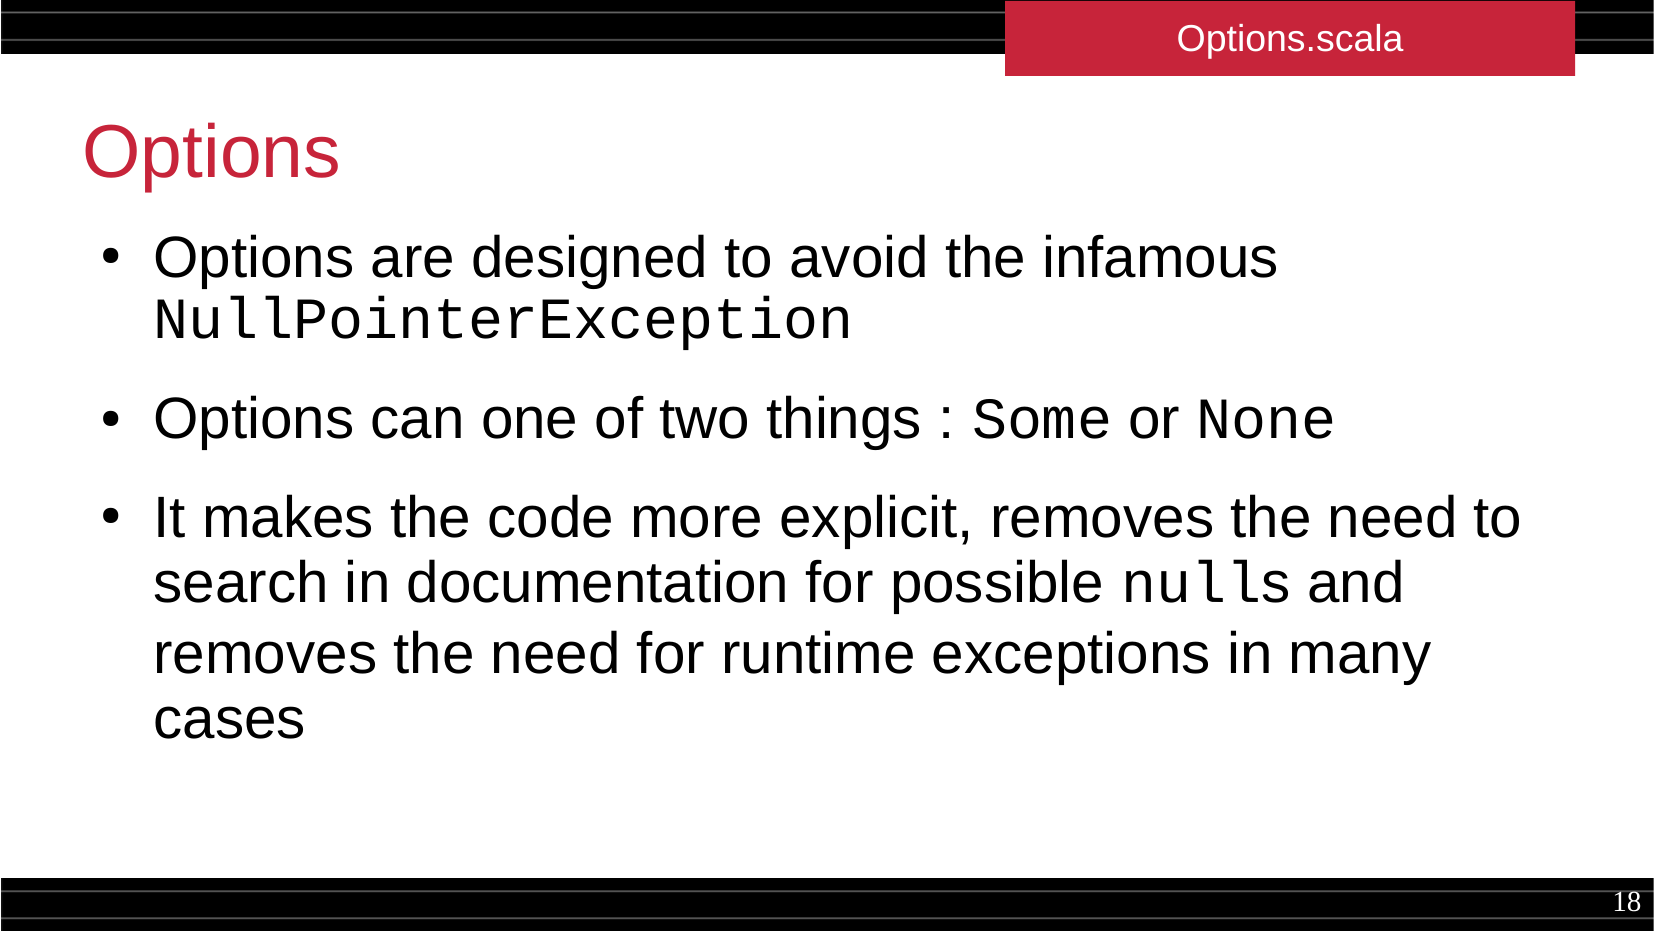

Options.scala
# Options
Options are designed to avoid the infamous NullPointerException
Options can one of two things : Some or None
It makes the code more explicit, removes the need to search in documentation for possible nulls and removes the need for runtime exceptions in many cases